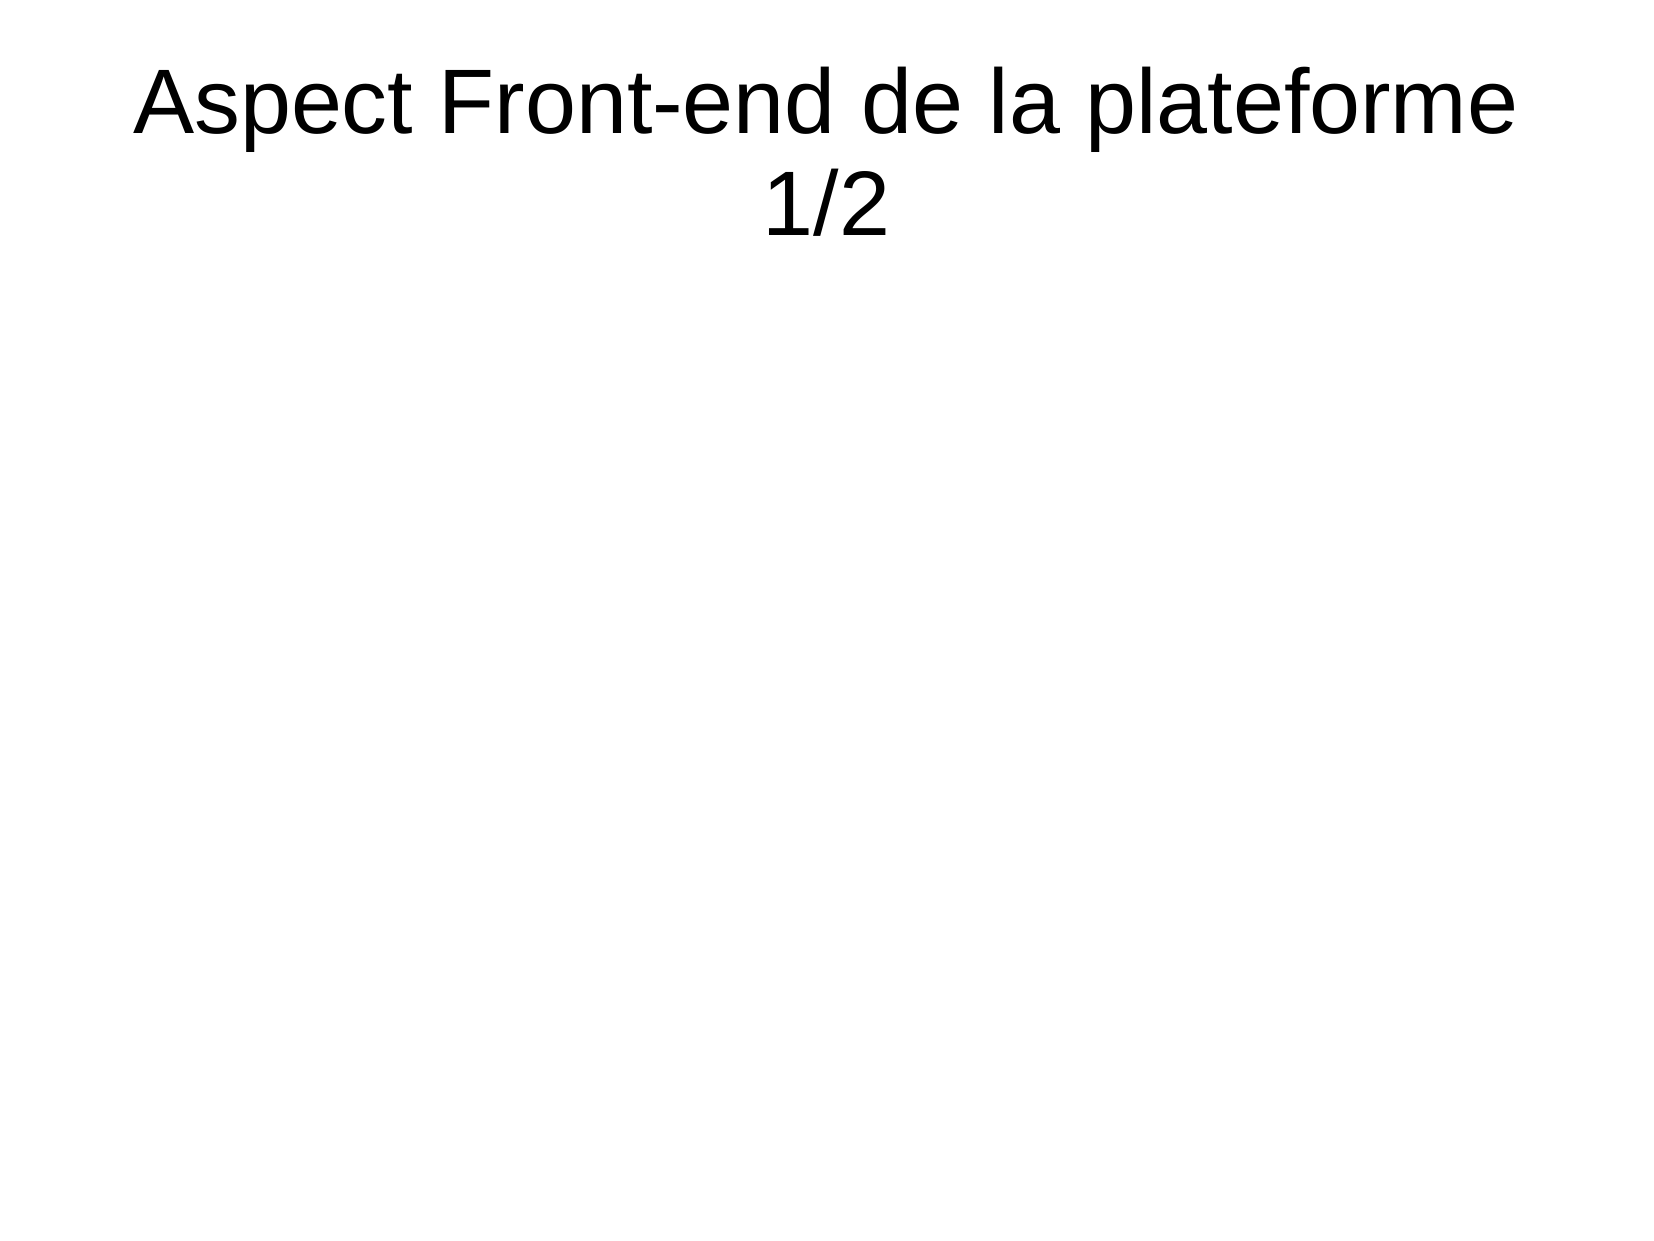

# Aspect Front-end de la plateforme 1/2